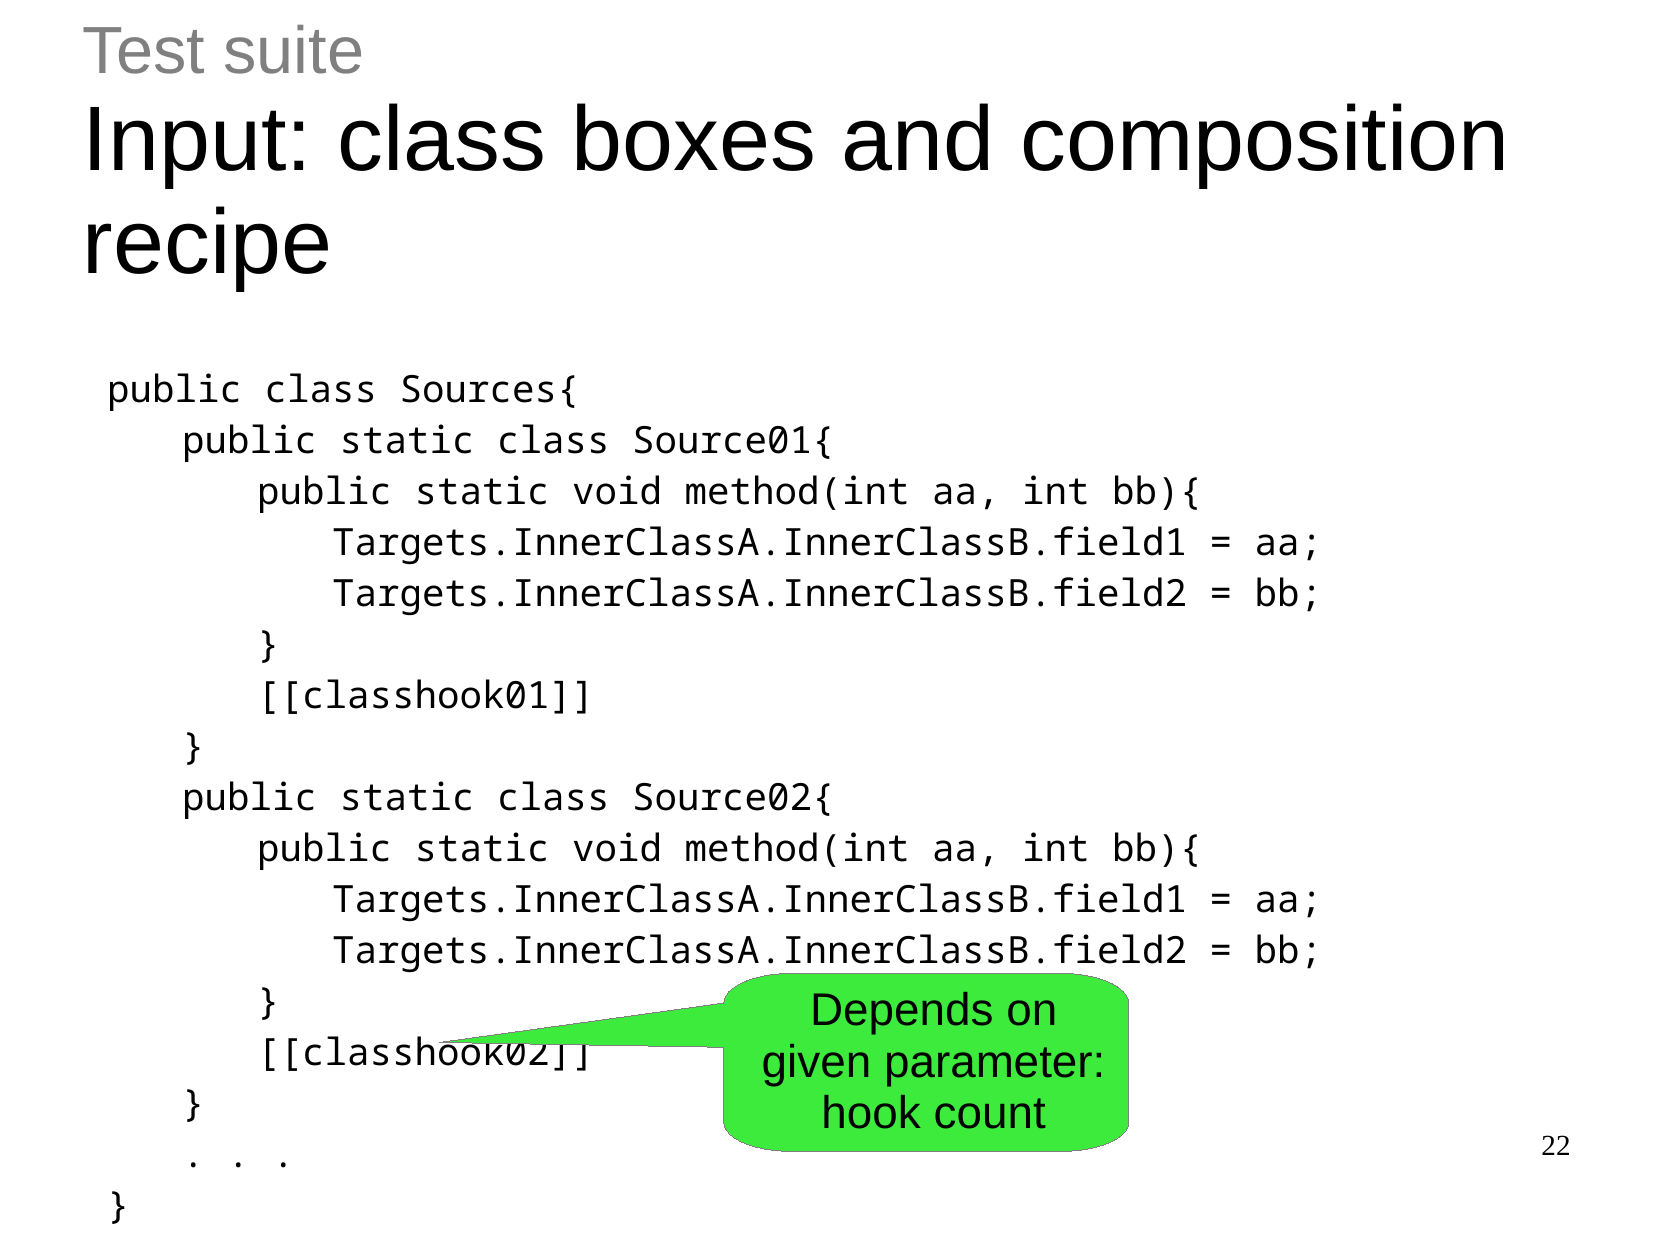

# Test suite Input: class boxes and composition recipe
public class Sources{
	public static class Source01{
		public static void method(int aa, int bb){
			Targets.InnerClassA.InnerClassB.field1 = aa;
			Targets.InnerClassA.InnerClassB.field2 = bb;
		}
		[[classhook01]]
	}
	public static class Source02{
		public static void method(int aa, int bb){
			Targets.InnerClassA.InnerClassB.field1 = aa;
			Targets.InnerClassA.InnerClassB.field2 = bb;
		}
		[[classhook02]]
	}
	. . .
}
Depends on given parameter: hook count
22